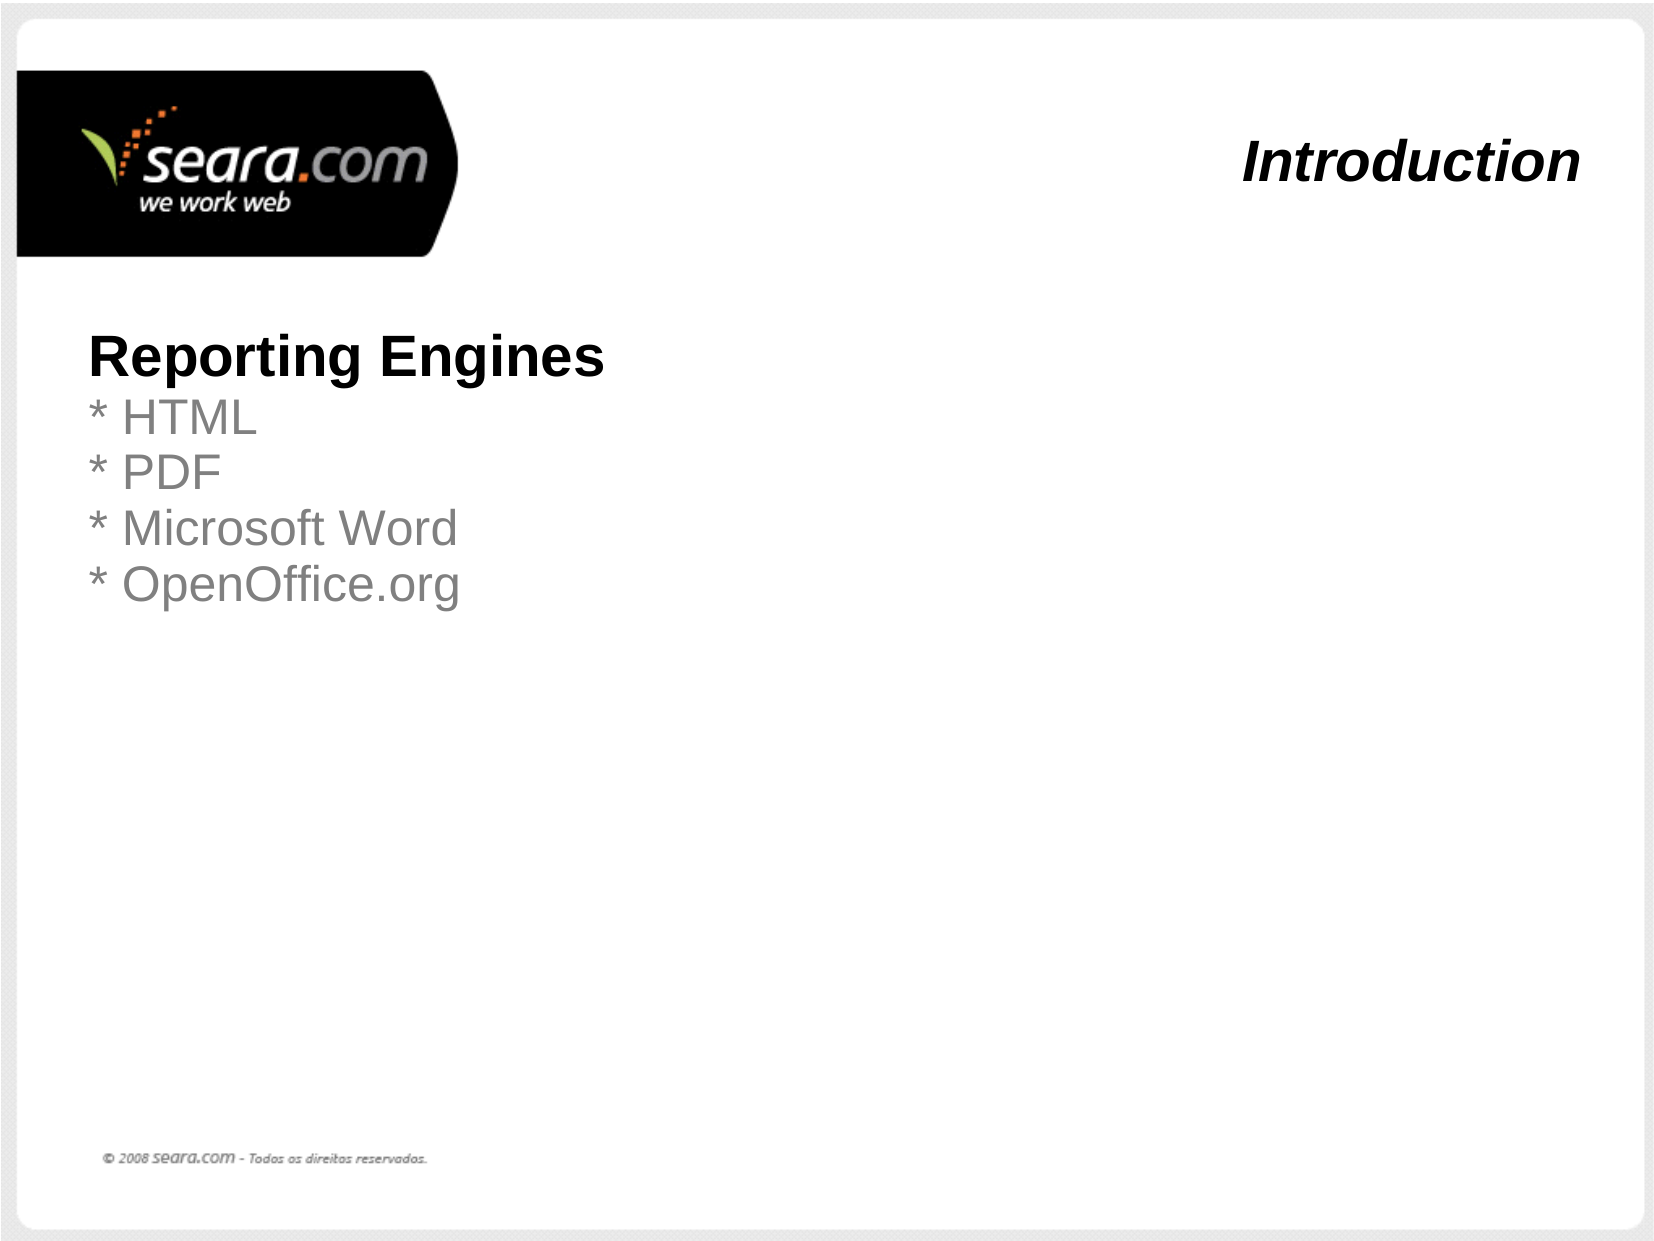

# Introduction
Reporting Engines
* HTML
* PDF
* Microsoft Word
* OpenOffice.org